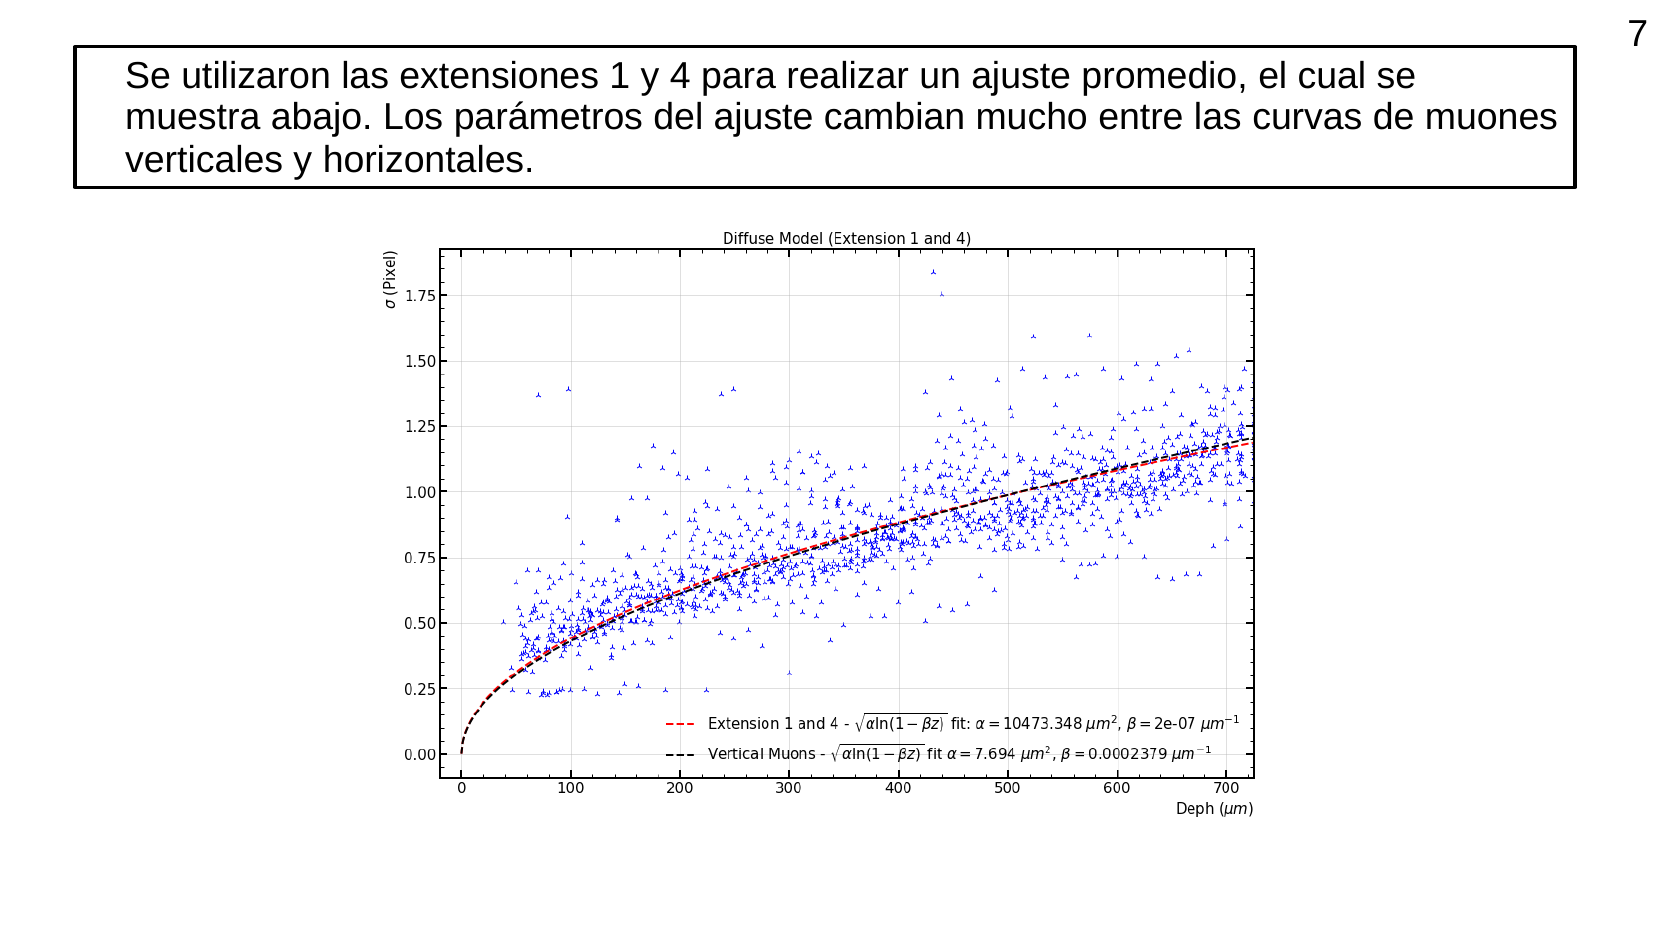

Se utilizaron las extensiones 1 y 4 para realizar un ajuste promedio, el cual se muestra abajo. Los parámetros del ajuste cambian mucho entre las curvas de muones verticales y horizontales.